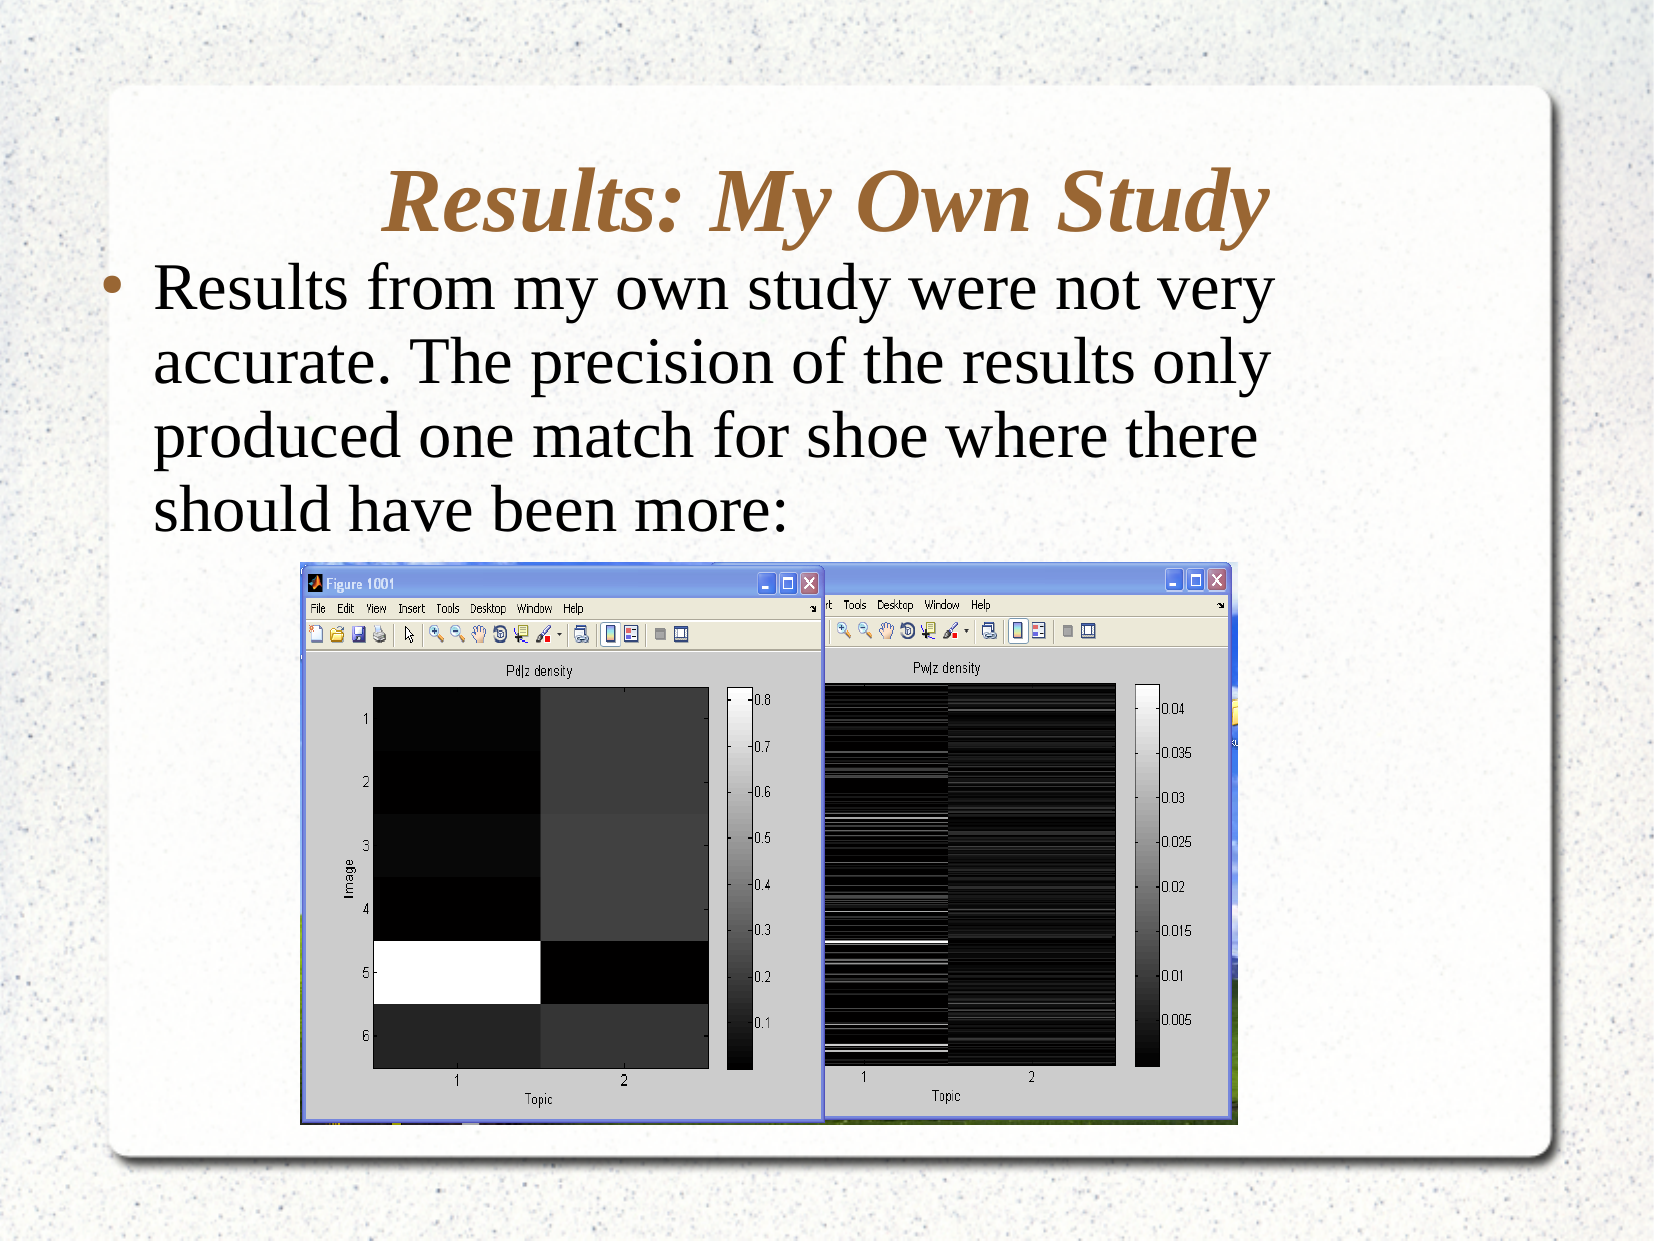

# Results: My Own Study
Results from my own study were not very accurate. The precision of the results only produced one match for shoe where there should have been more: